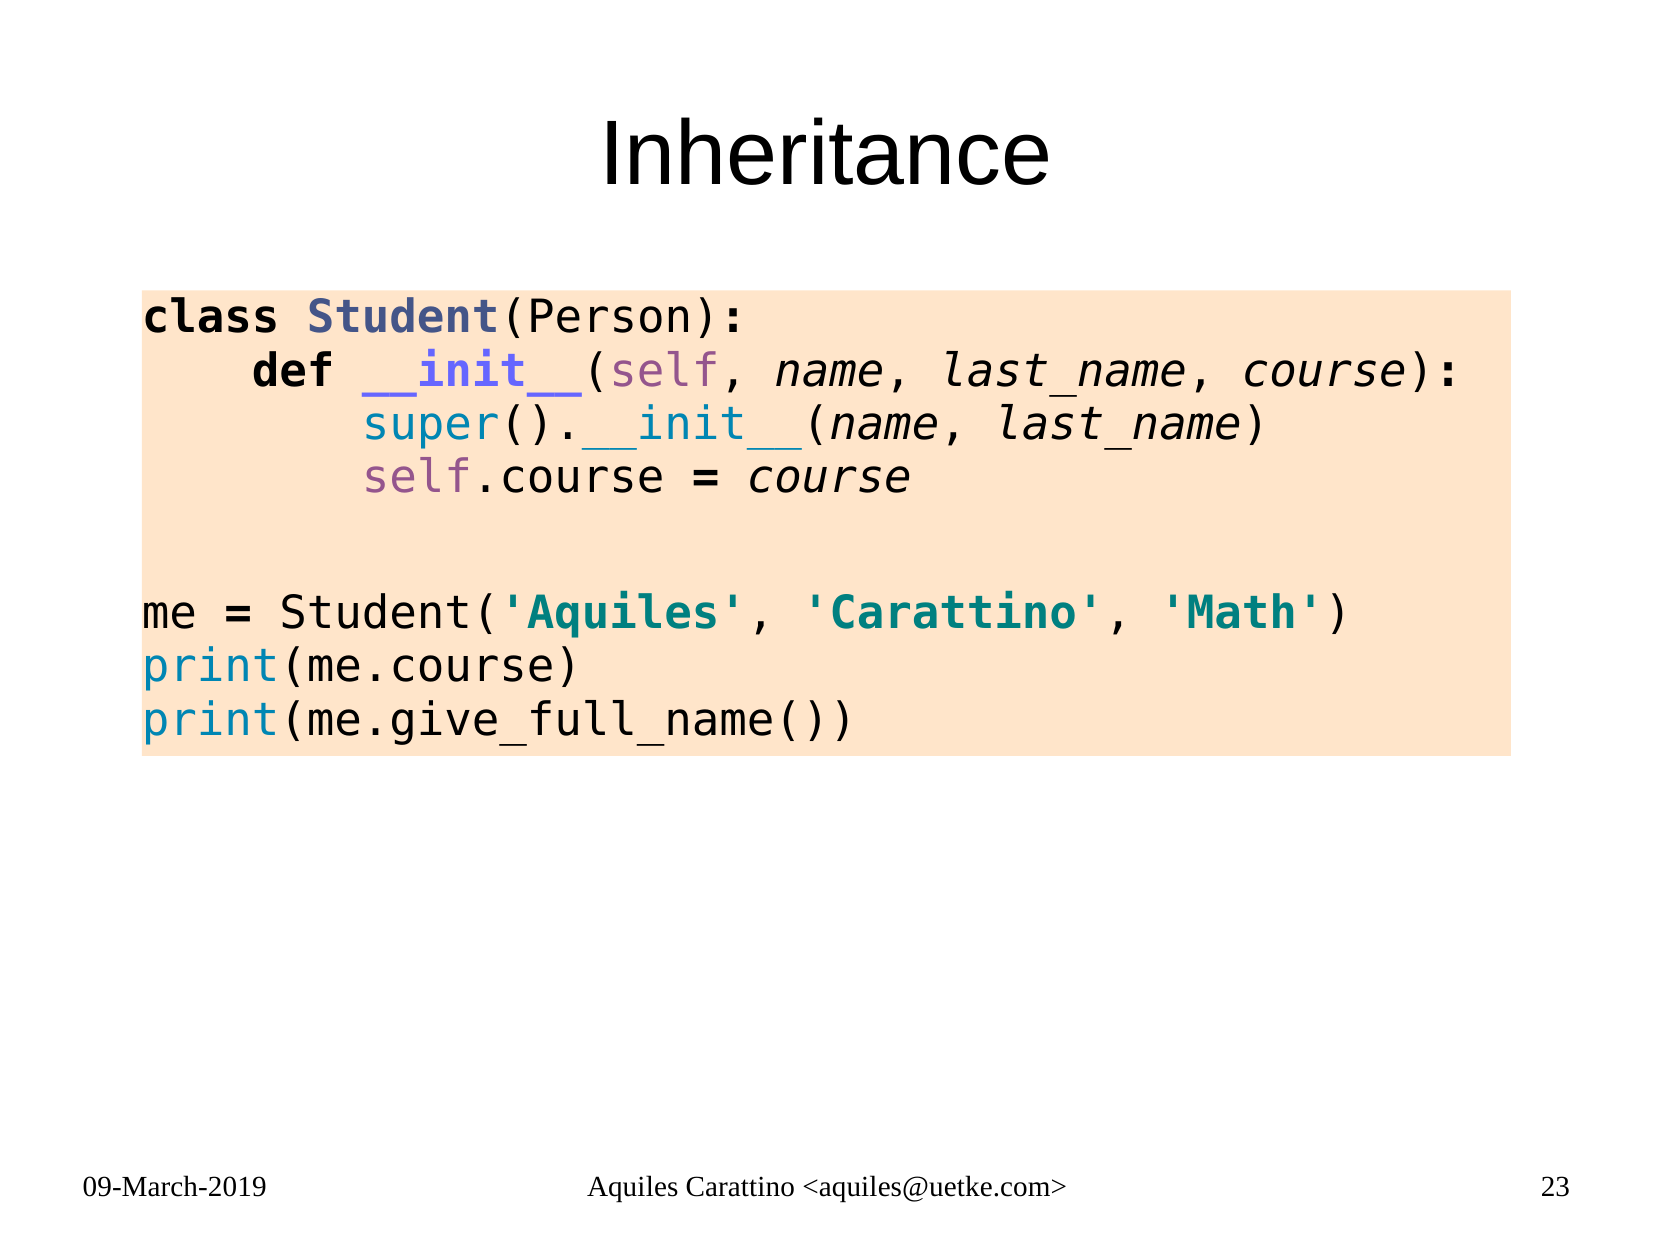

# Inheritance
class Student(Person):
 def __init__(self, name, last_name, course):
 super().__init__(name, last_name)
 self.course = course
me = Student('Aquiles', 'Carattino', 'Math')
print(me.course)
print(me.give_full_name())
09-March-2019
Aquiles Carattino <aquiles@uetke.com>
23